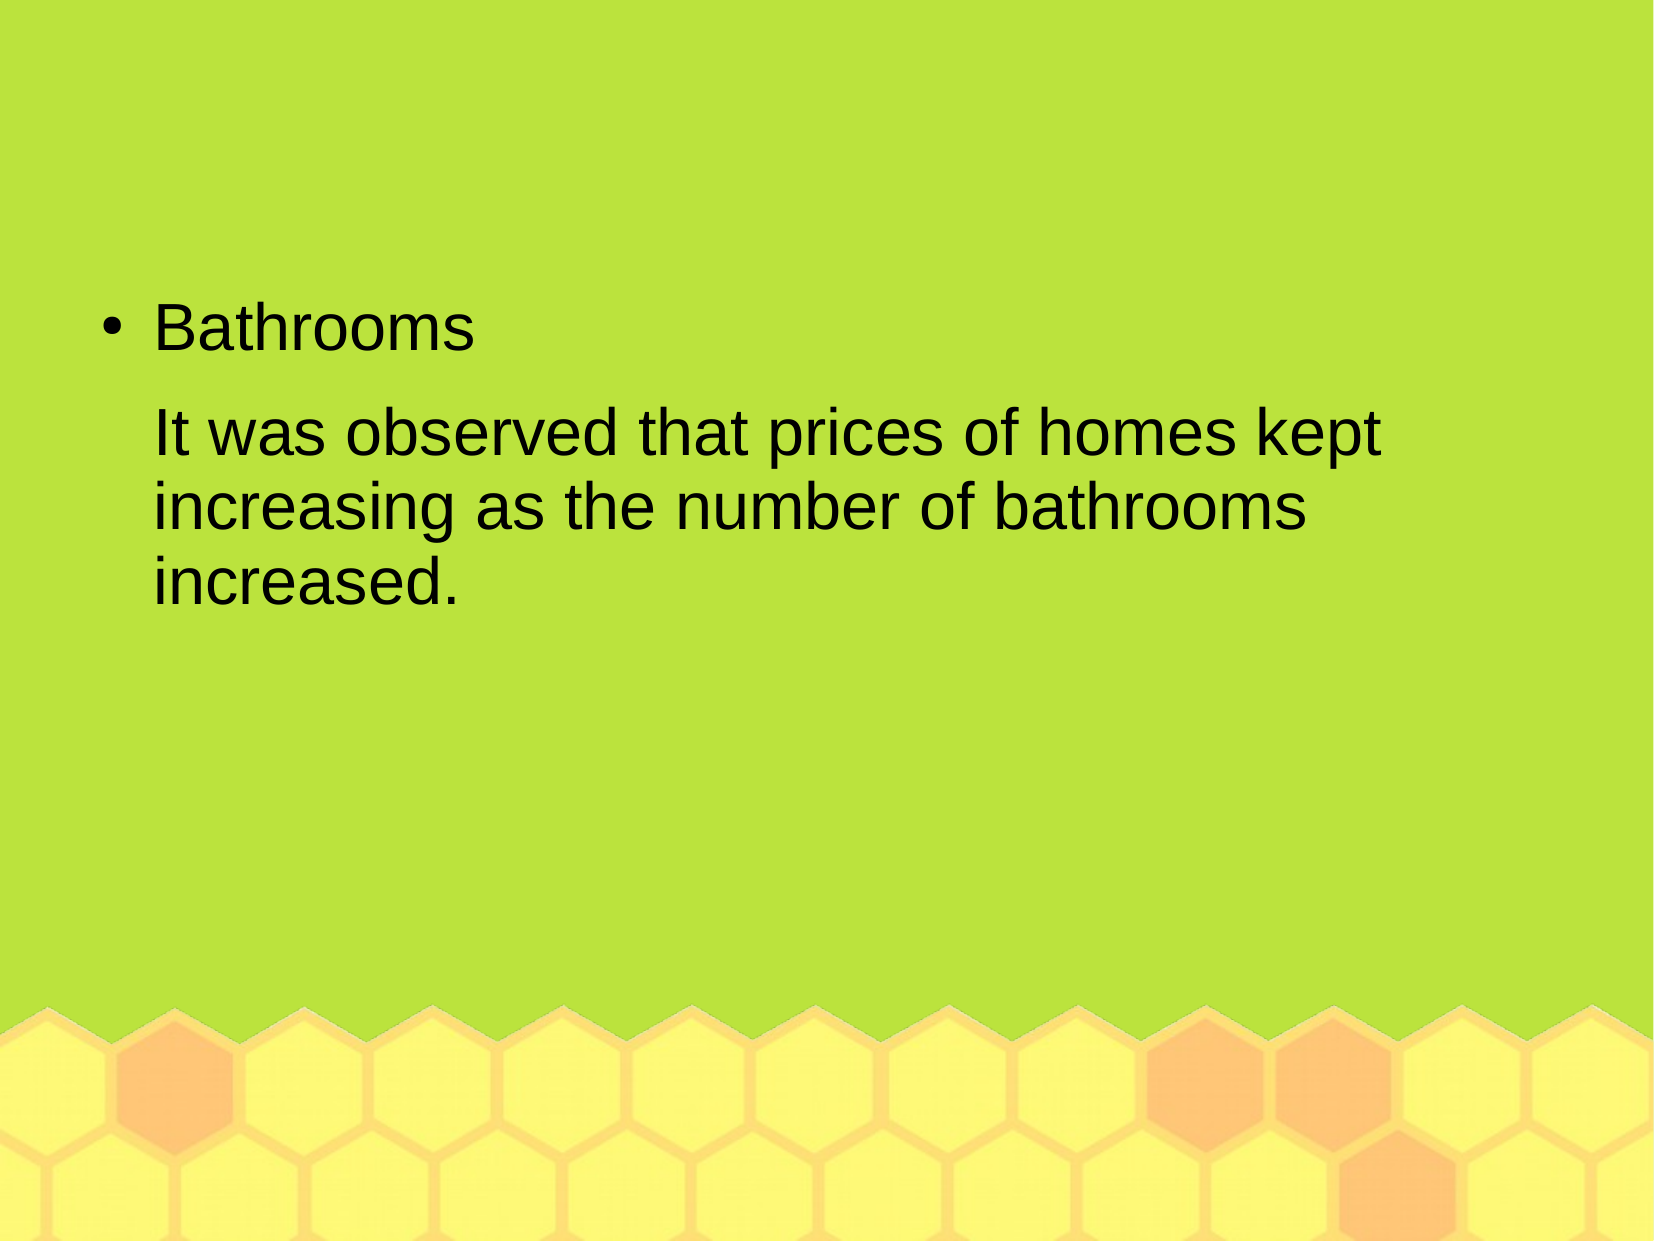

#
Bathrooms
It was observed that prices of homes kept increasing as the number of bathrooms increased.